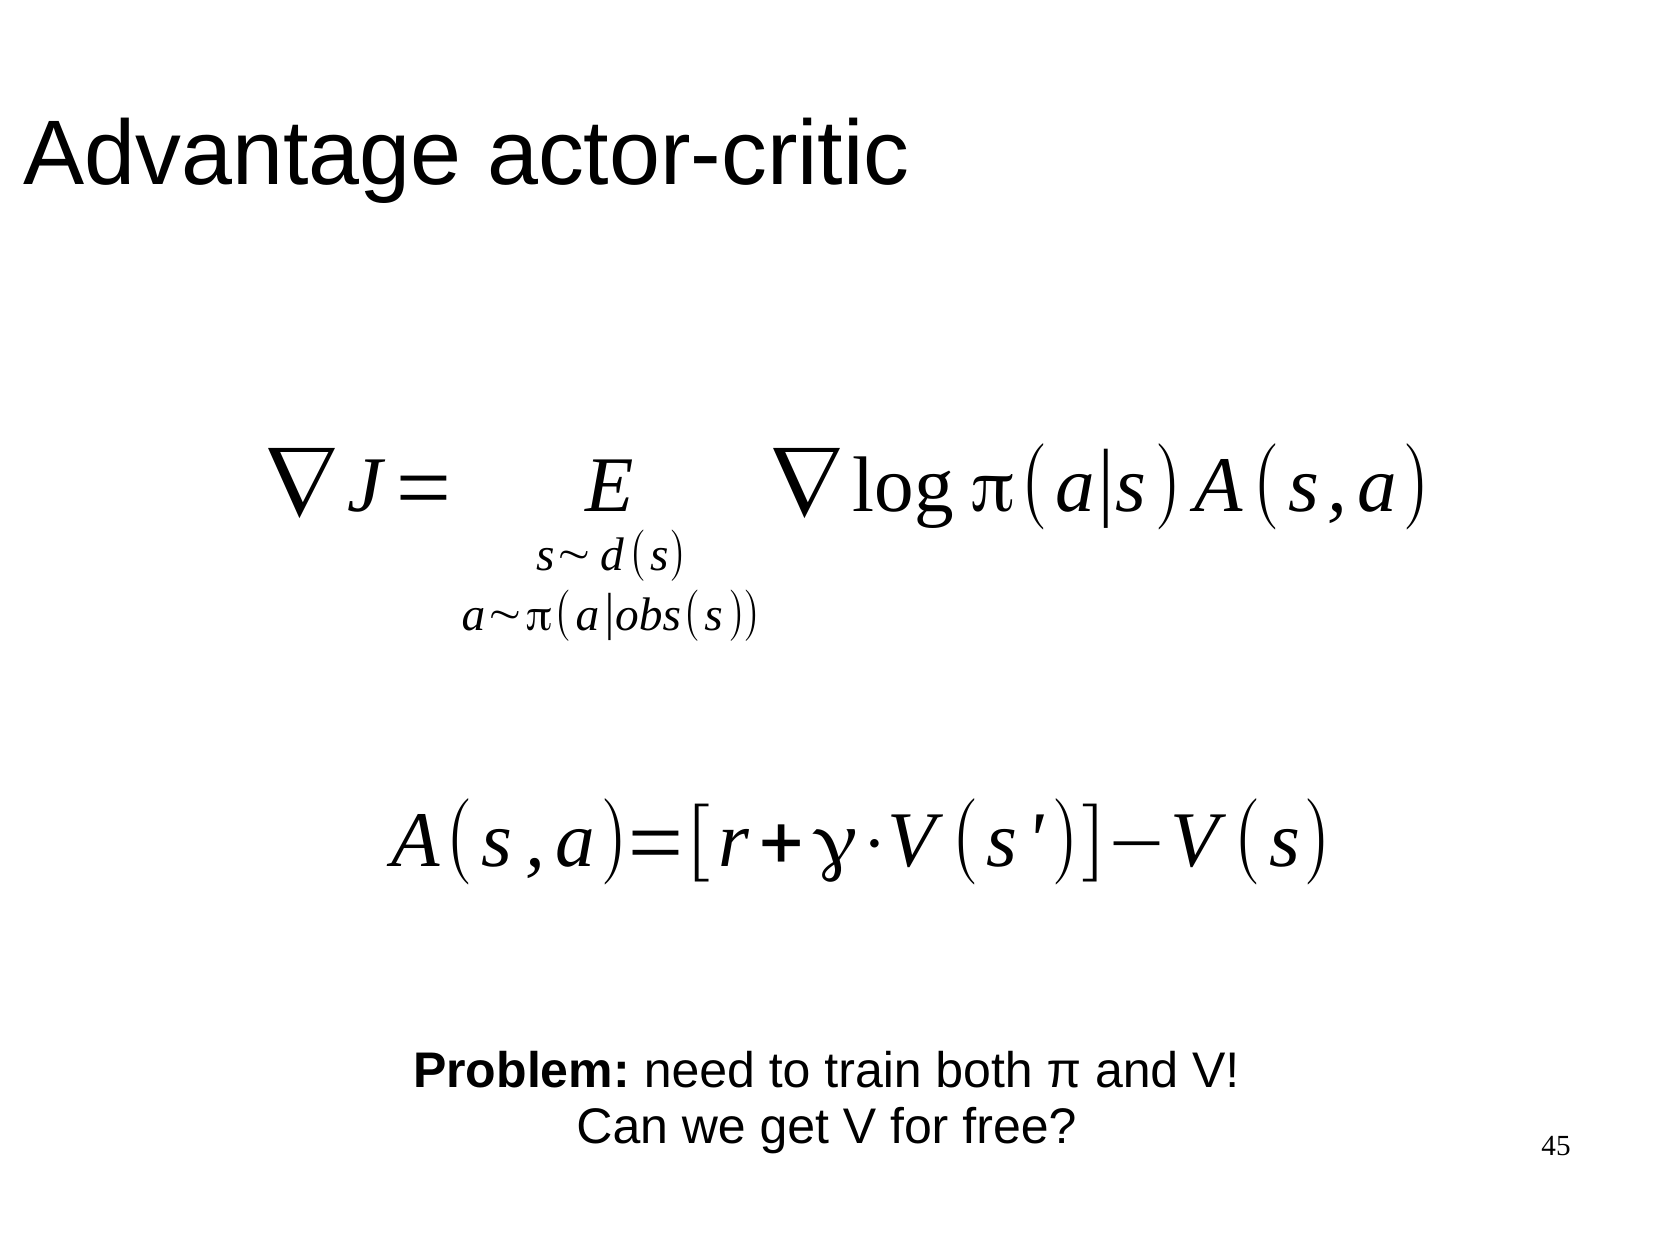

# Advantage actor-critic
Problem: need to train both π and V!
Can we get V for free?
45